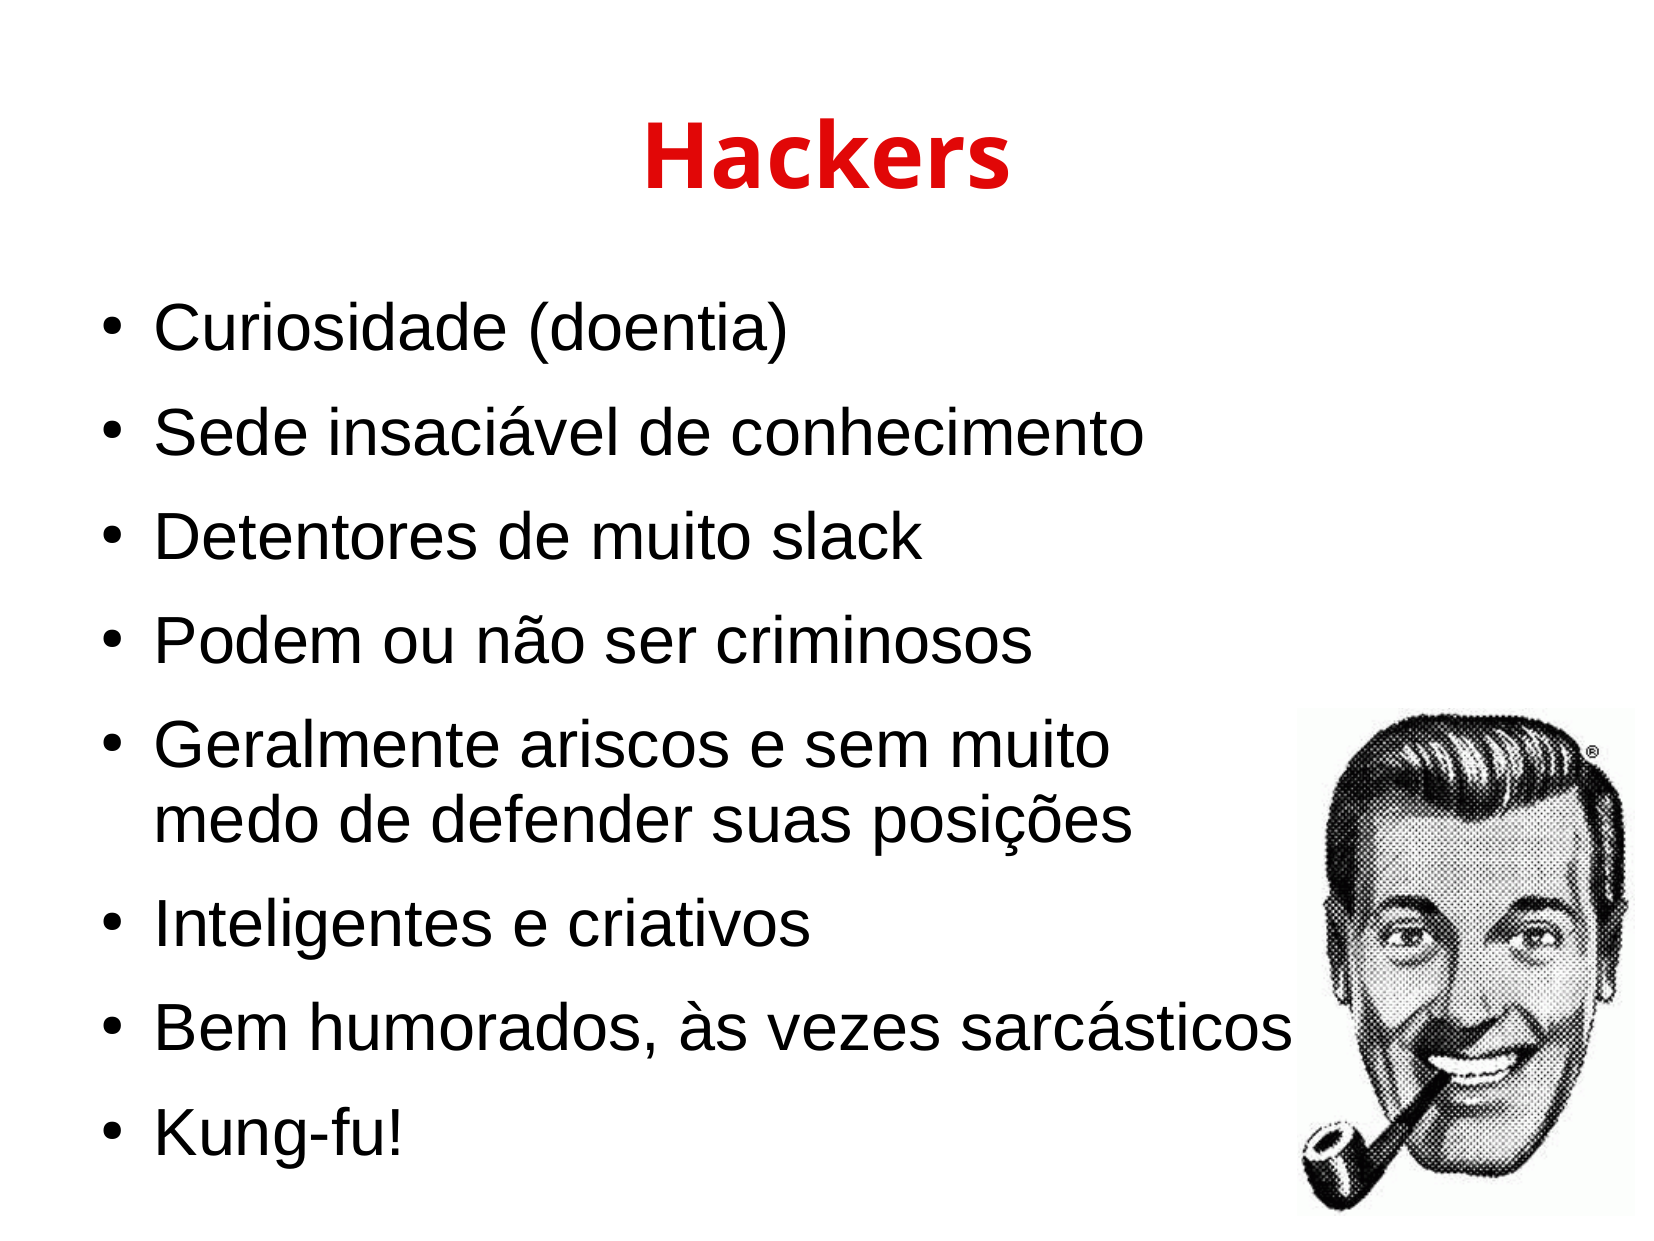

# Hackers
Curiosidade (doentia)
Sede insaciável de conhecimento
Detentores de muito slack
Podem ou não ser criminosos
Geralmente ariscos e sem muito
medo de defender suas posições
Inteligentes e criativos
Bem humorados, às vezes sarcásticos ;)
Kung-fu!